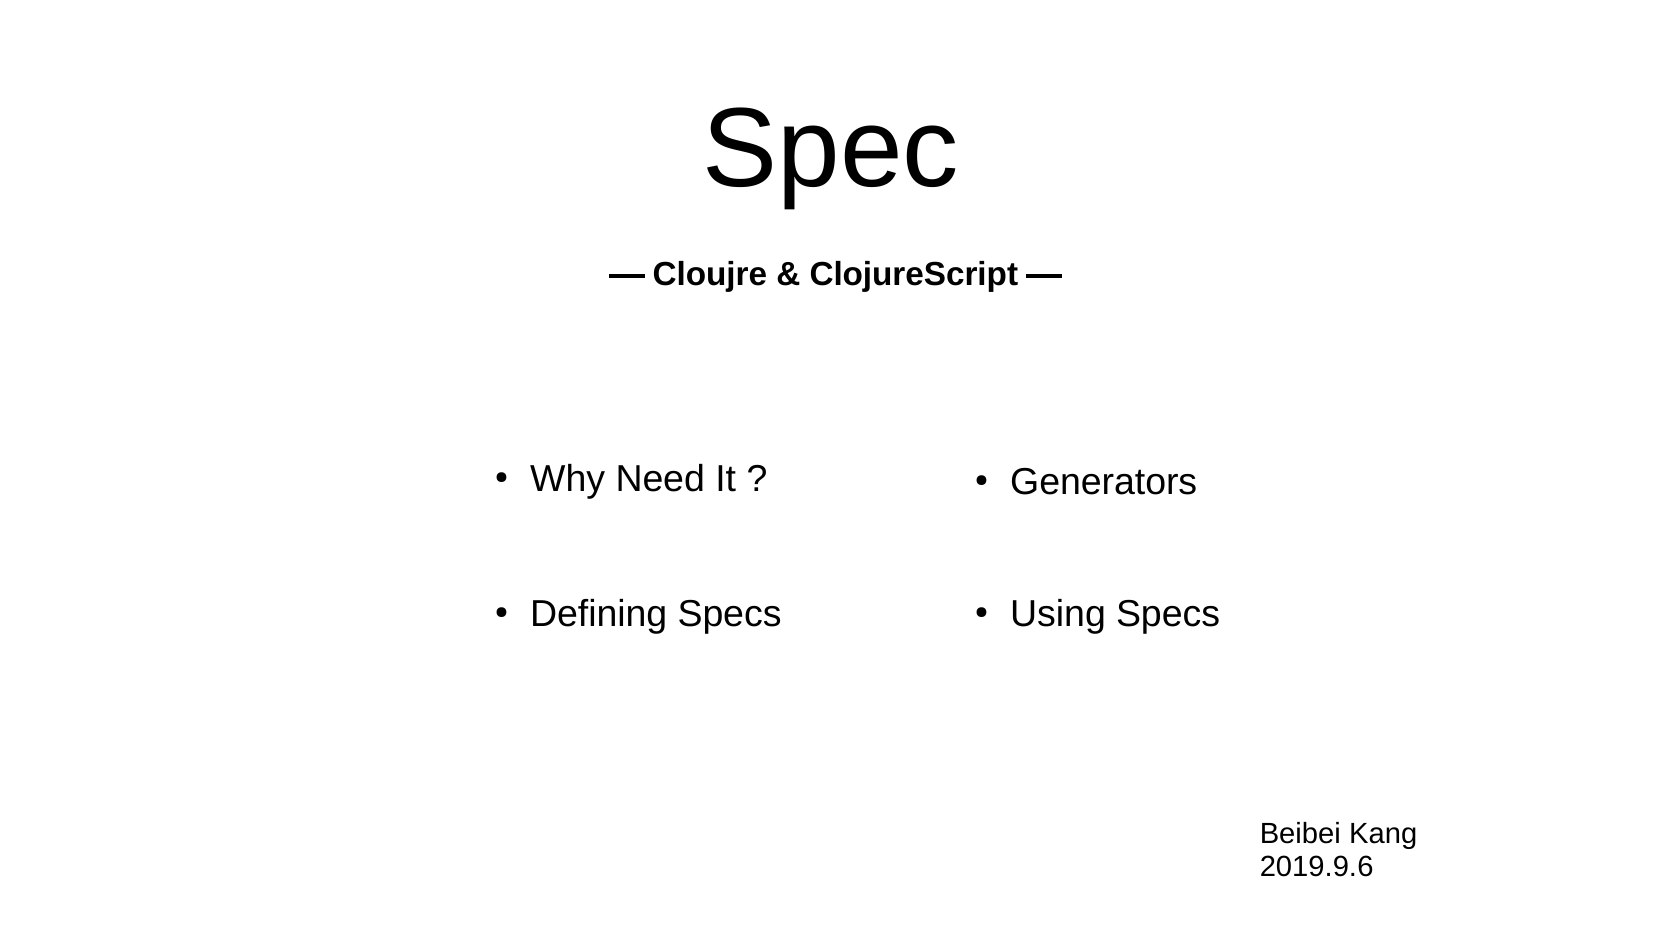

# Spec
 Cloujre & ClojureScript
Why Need It ?
Generators
Defining Specs
Using Specs
Beibei Kang
2019.9.6